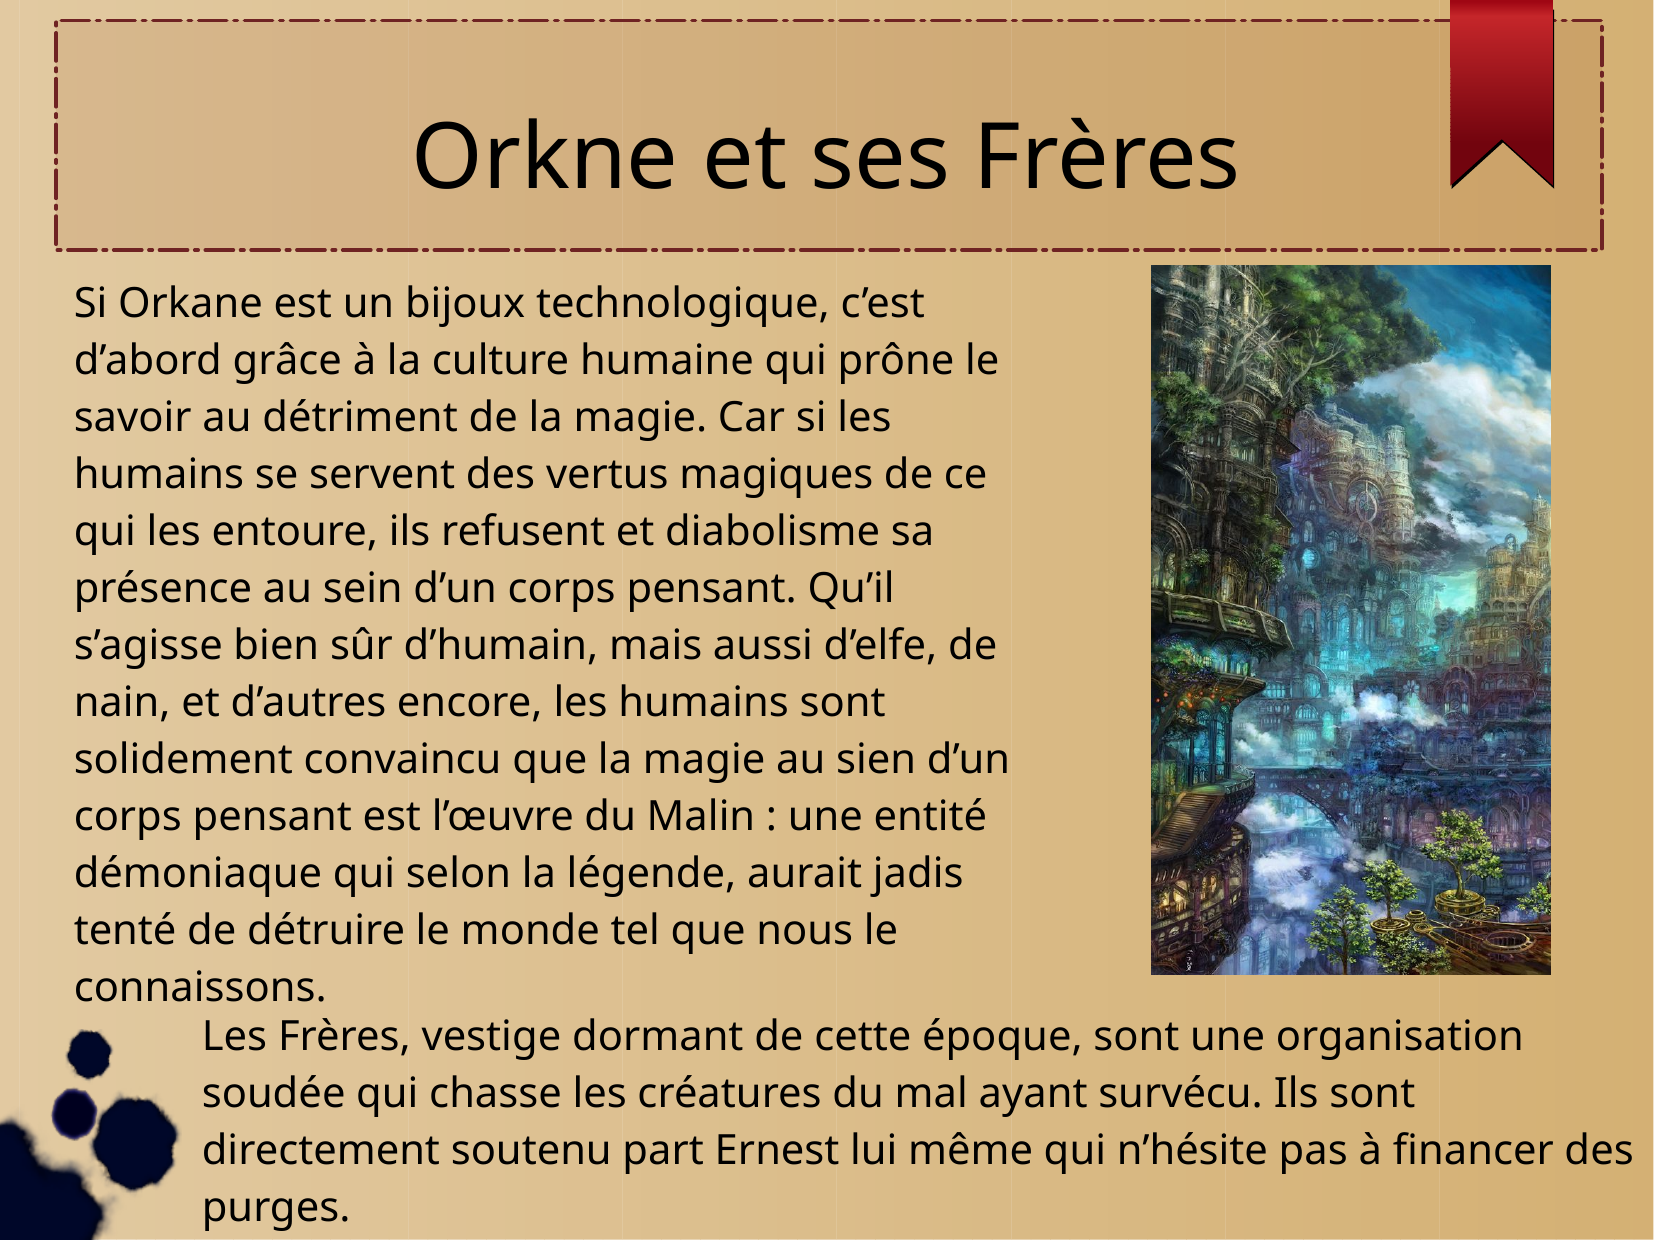

# Orkne et ses Frères
Si Orkane est un bijoux technologique, c’est d’abord grâce à la culture humaine qui prône le savoir au détriment de la magie. Car si les humains se servent des vertus magiques de ce qui les entoure, ils refusent et diabolisme sa présence au sein d’un corps pensant. Qu’il s’agisse bien sûr d’humain, mais aussi d’elfe, de nain, et d’autres encore, les humains sont solidement convaincu que la magie au sien d’un corps pensant est l’œuvre du Malin : une entité démoniaque qui selon la légende, aurait jadis tenté de détruire le monde tel que nous le connaissons.
Les Frères, vestige dormant de cette époque, sont une organisation soudée qui chasse les créatures du mal ayant survécu. Ils sont directement soutenu part Ernest lui même qui n’hésite pas à financer des purges.